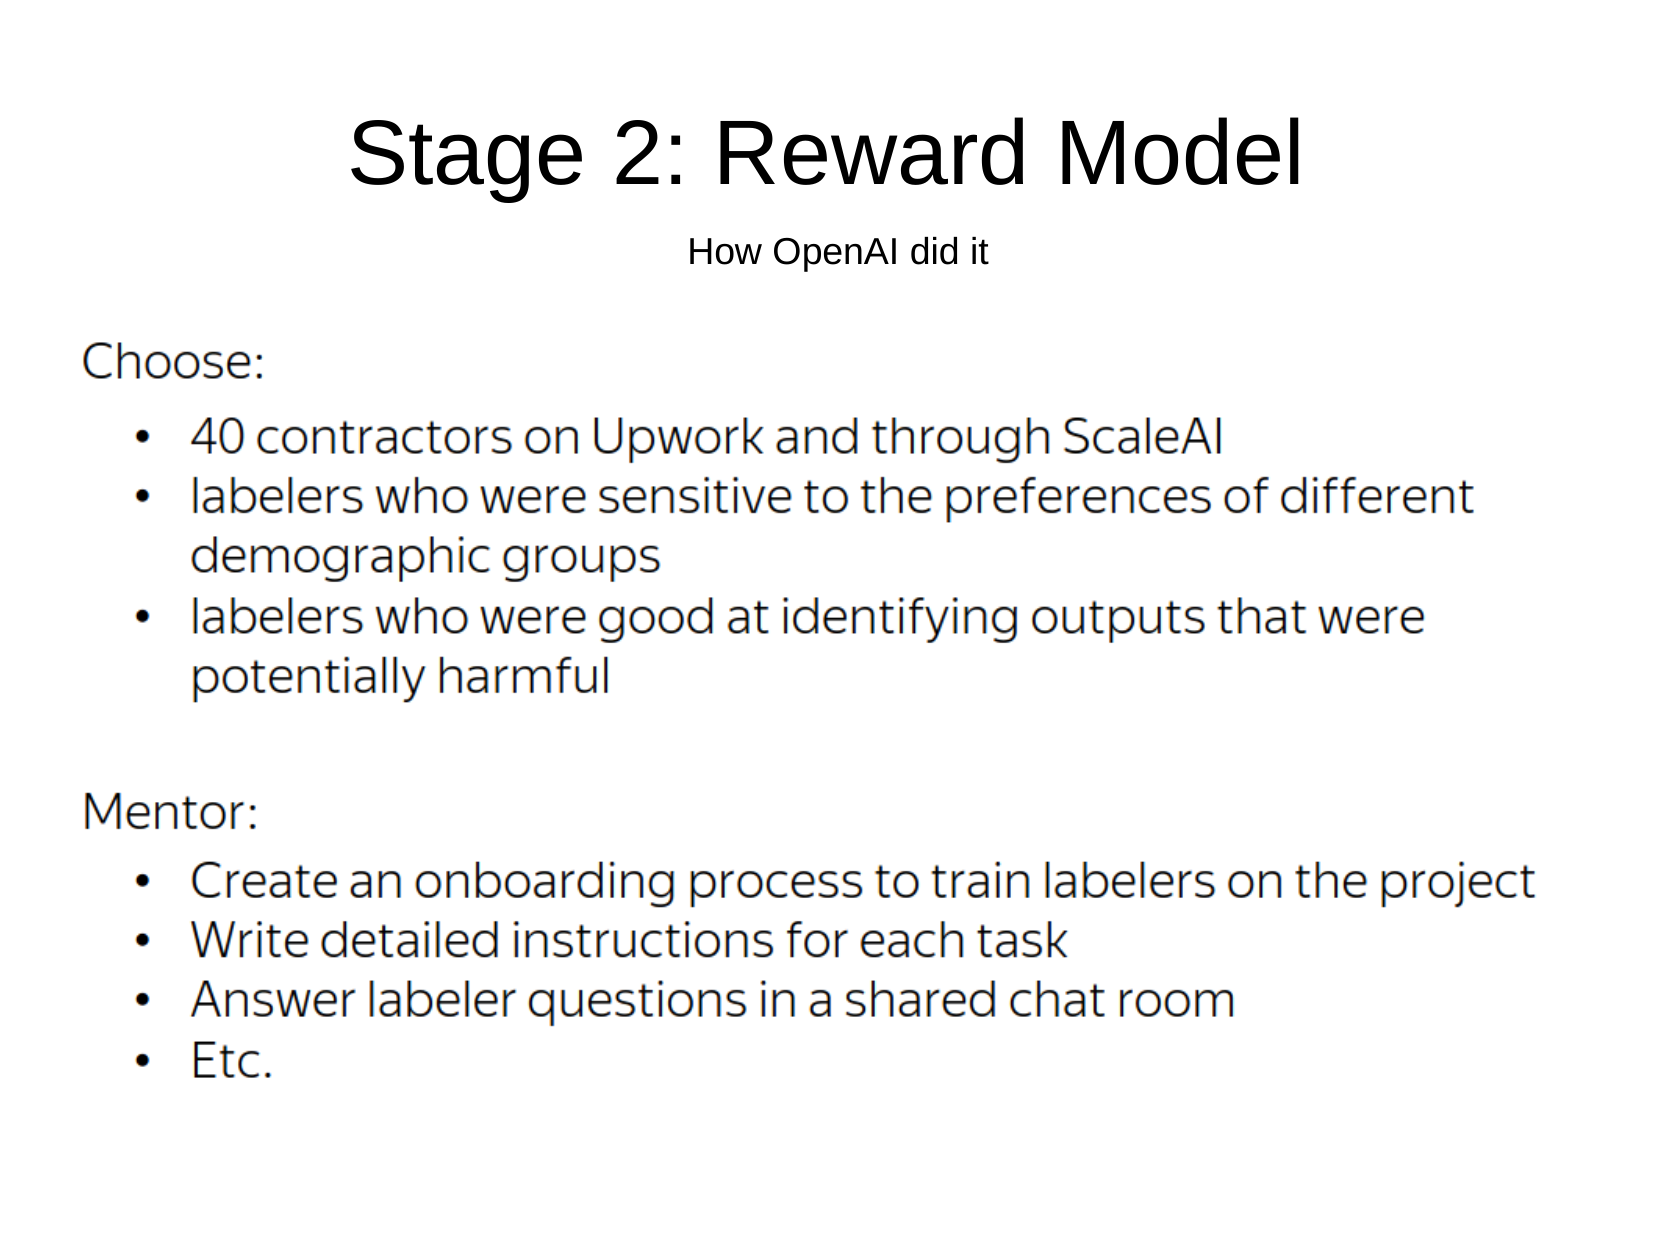

# Stage 2: Reward Model
How OpenAI did it